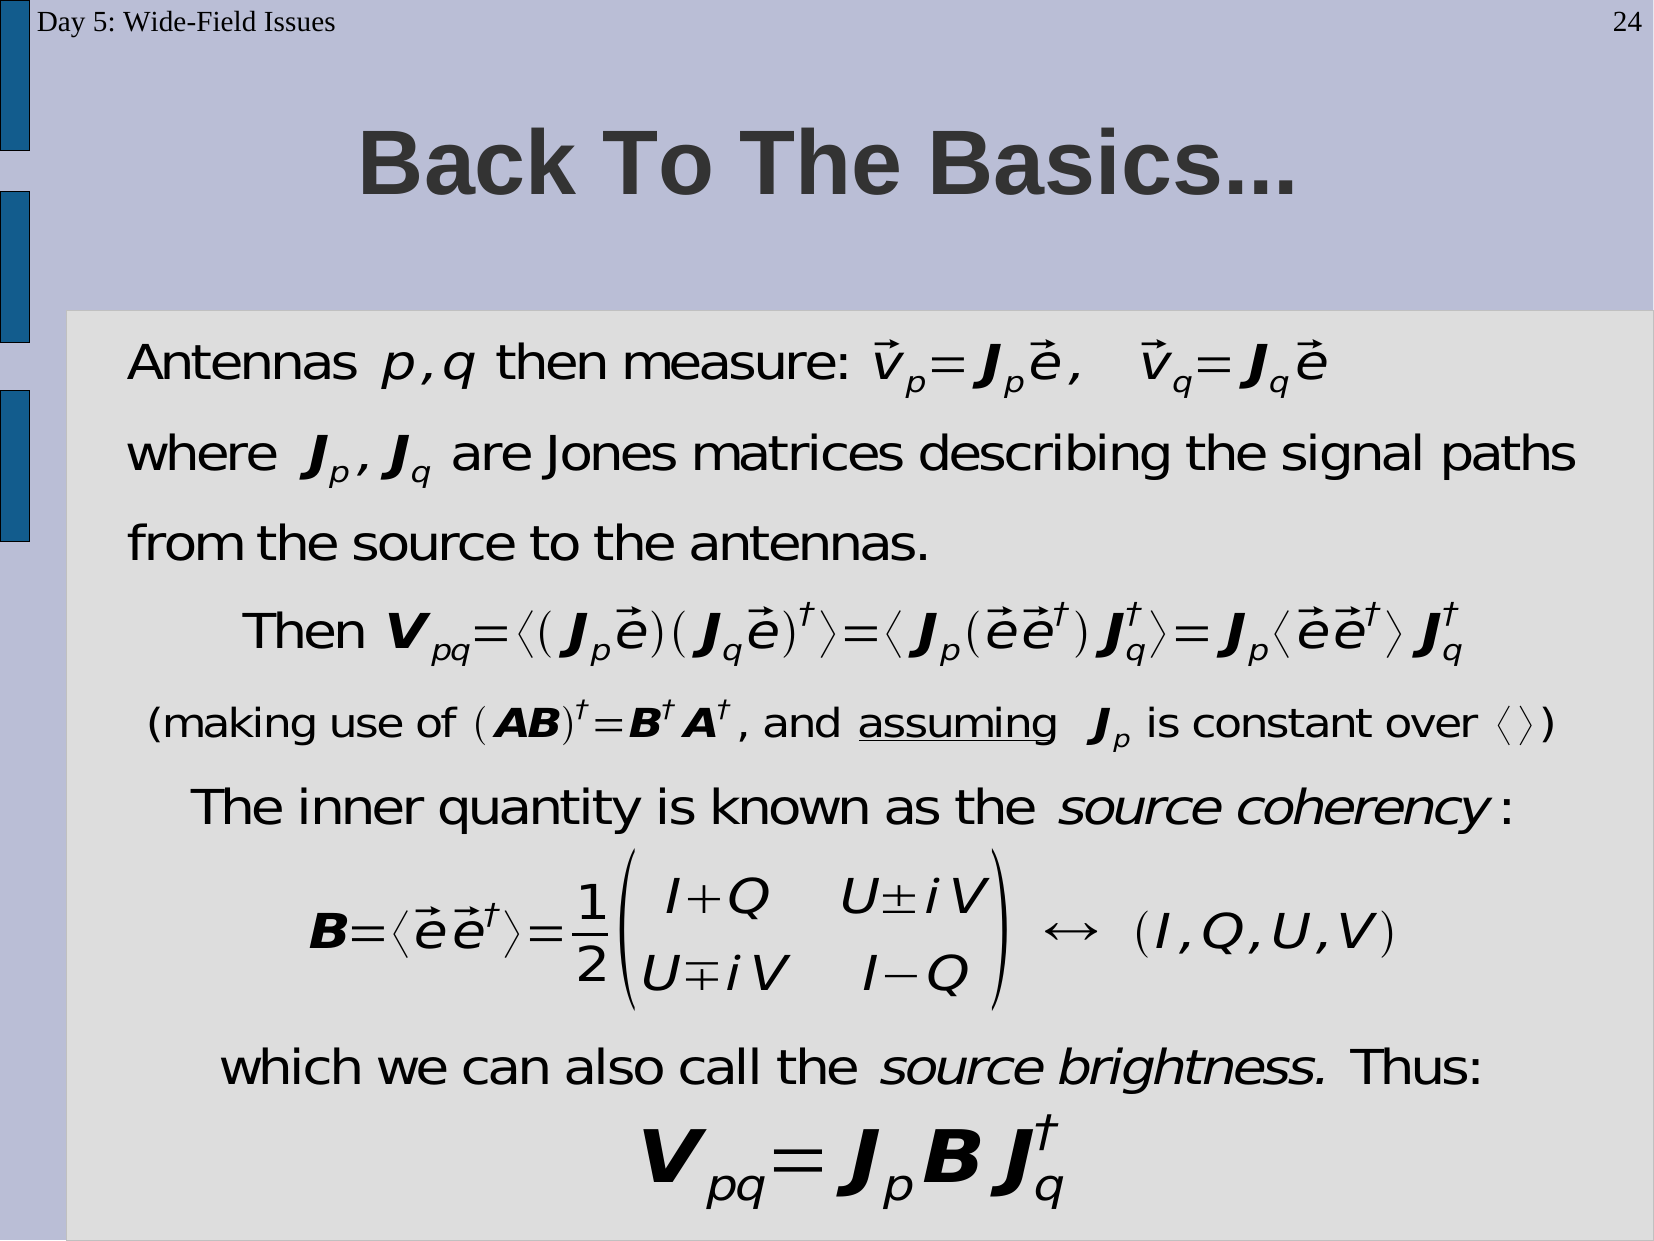

Day 5: Wide-Field Issues
24
# Back To The Basics...